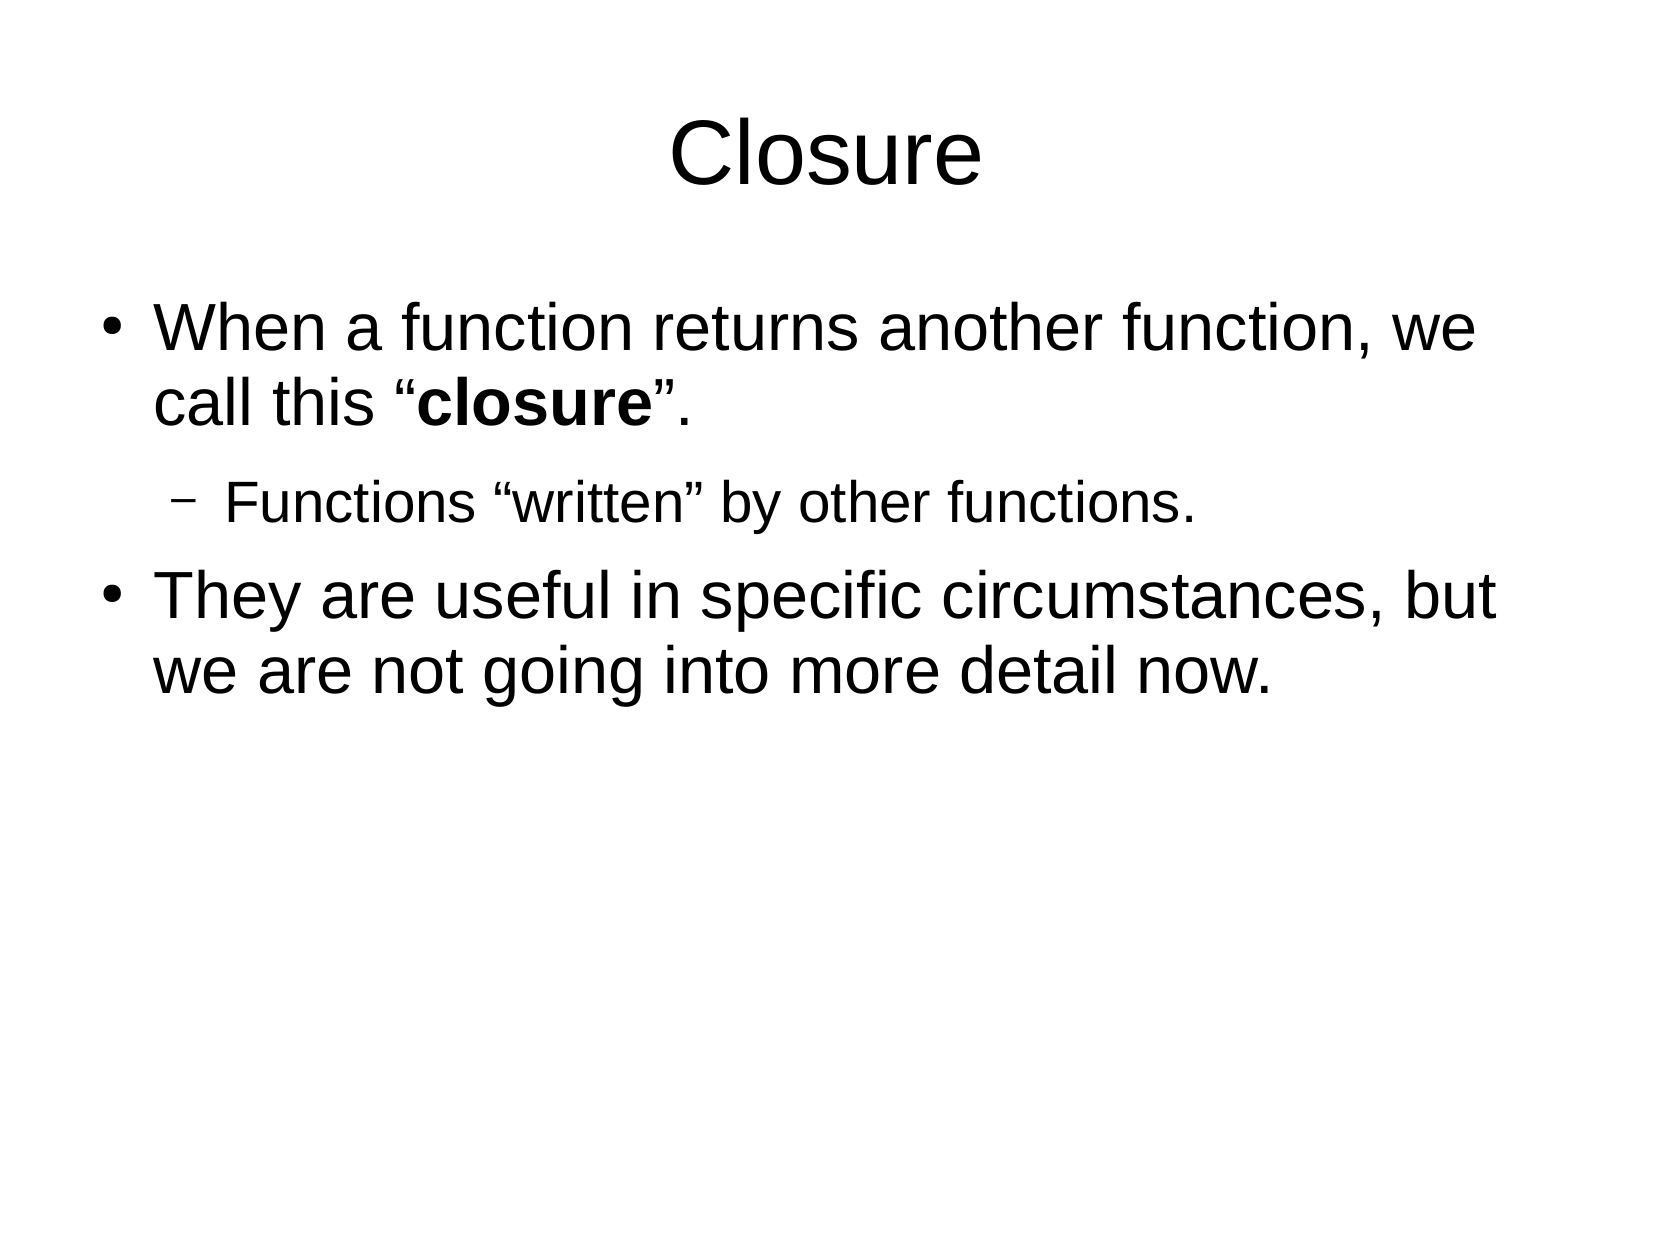

# Closure
When a function returns another function, we call this “closure”.
Functions “written” by other functions.
They are useful in specific circumstances, but we are not going into more detail now.